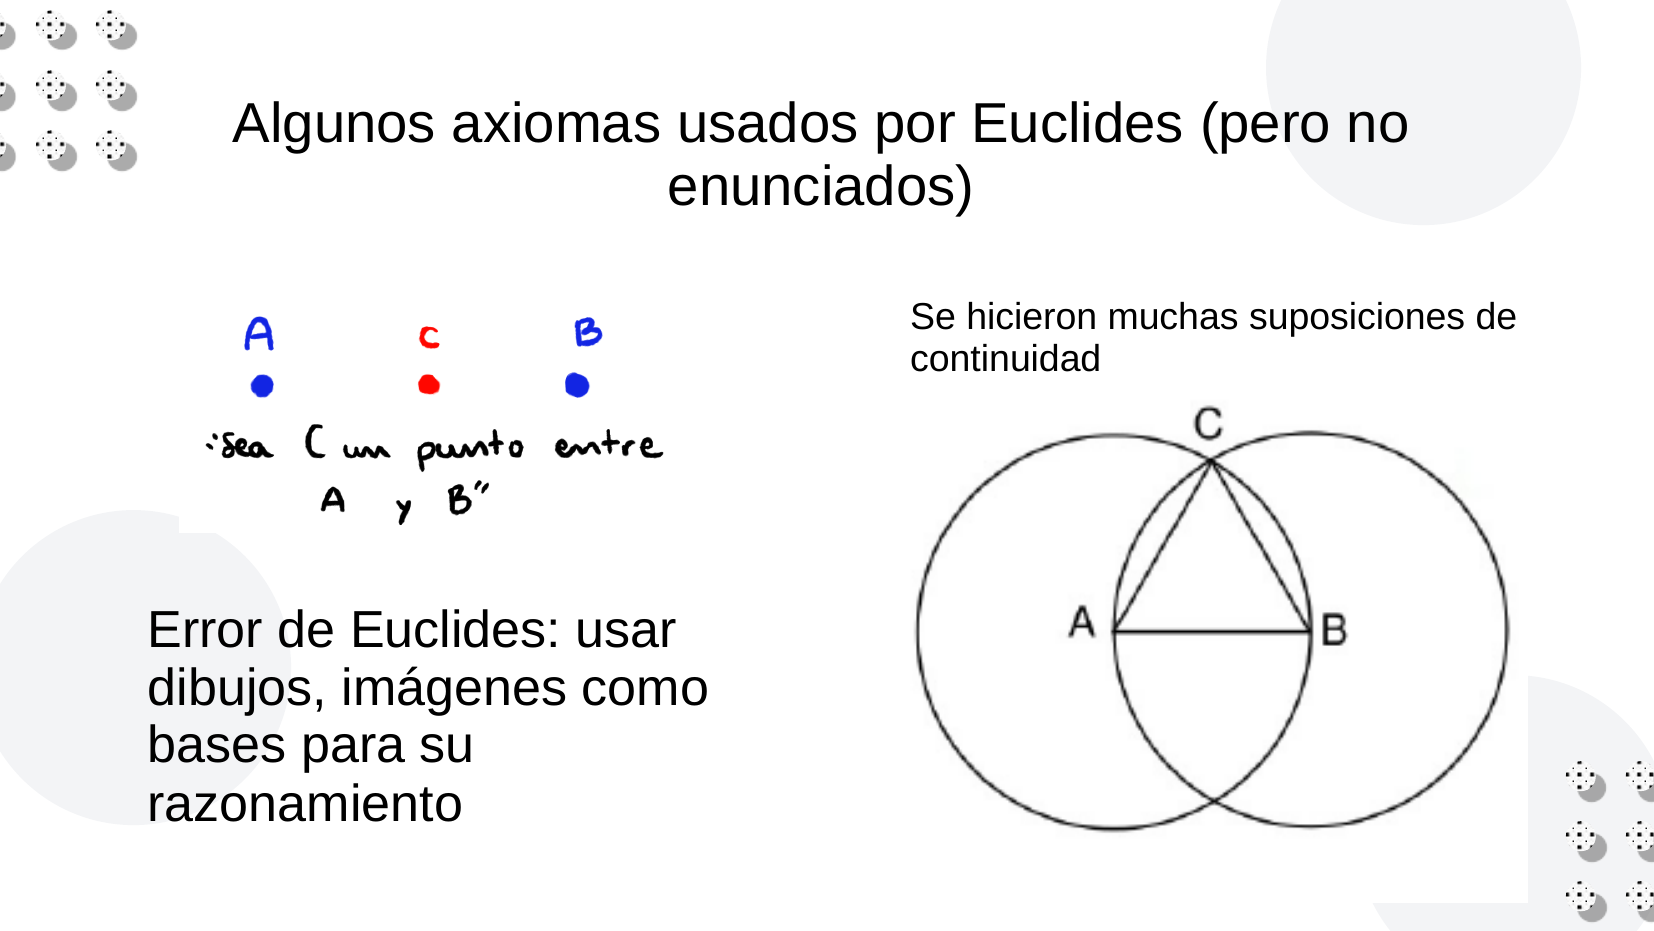

# Algunos axiomas usados por Euclides (pero no enunciados)
Se hicieron muchas suposiciones de continuidad
Error de Euclides: usar dibujos, imágenes como bases para su razonamiento